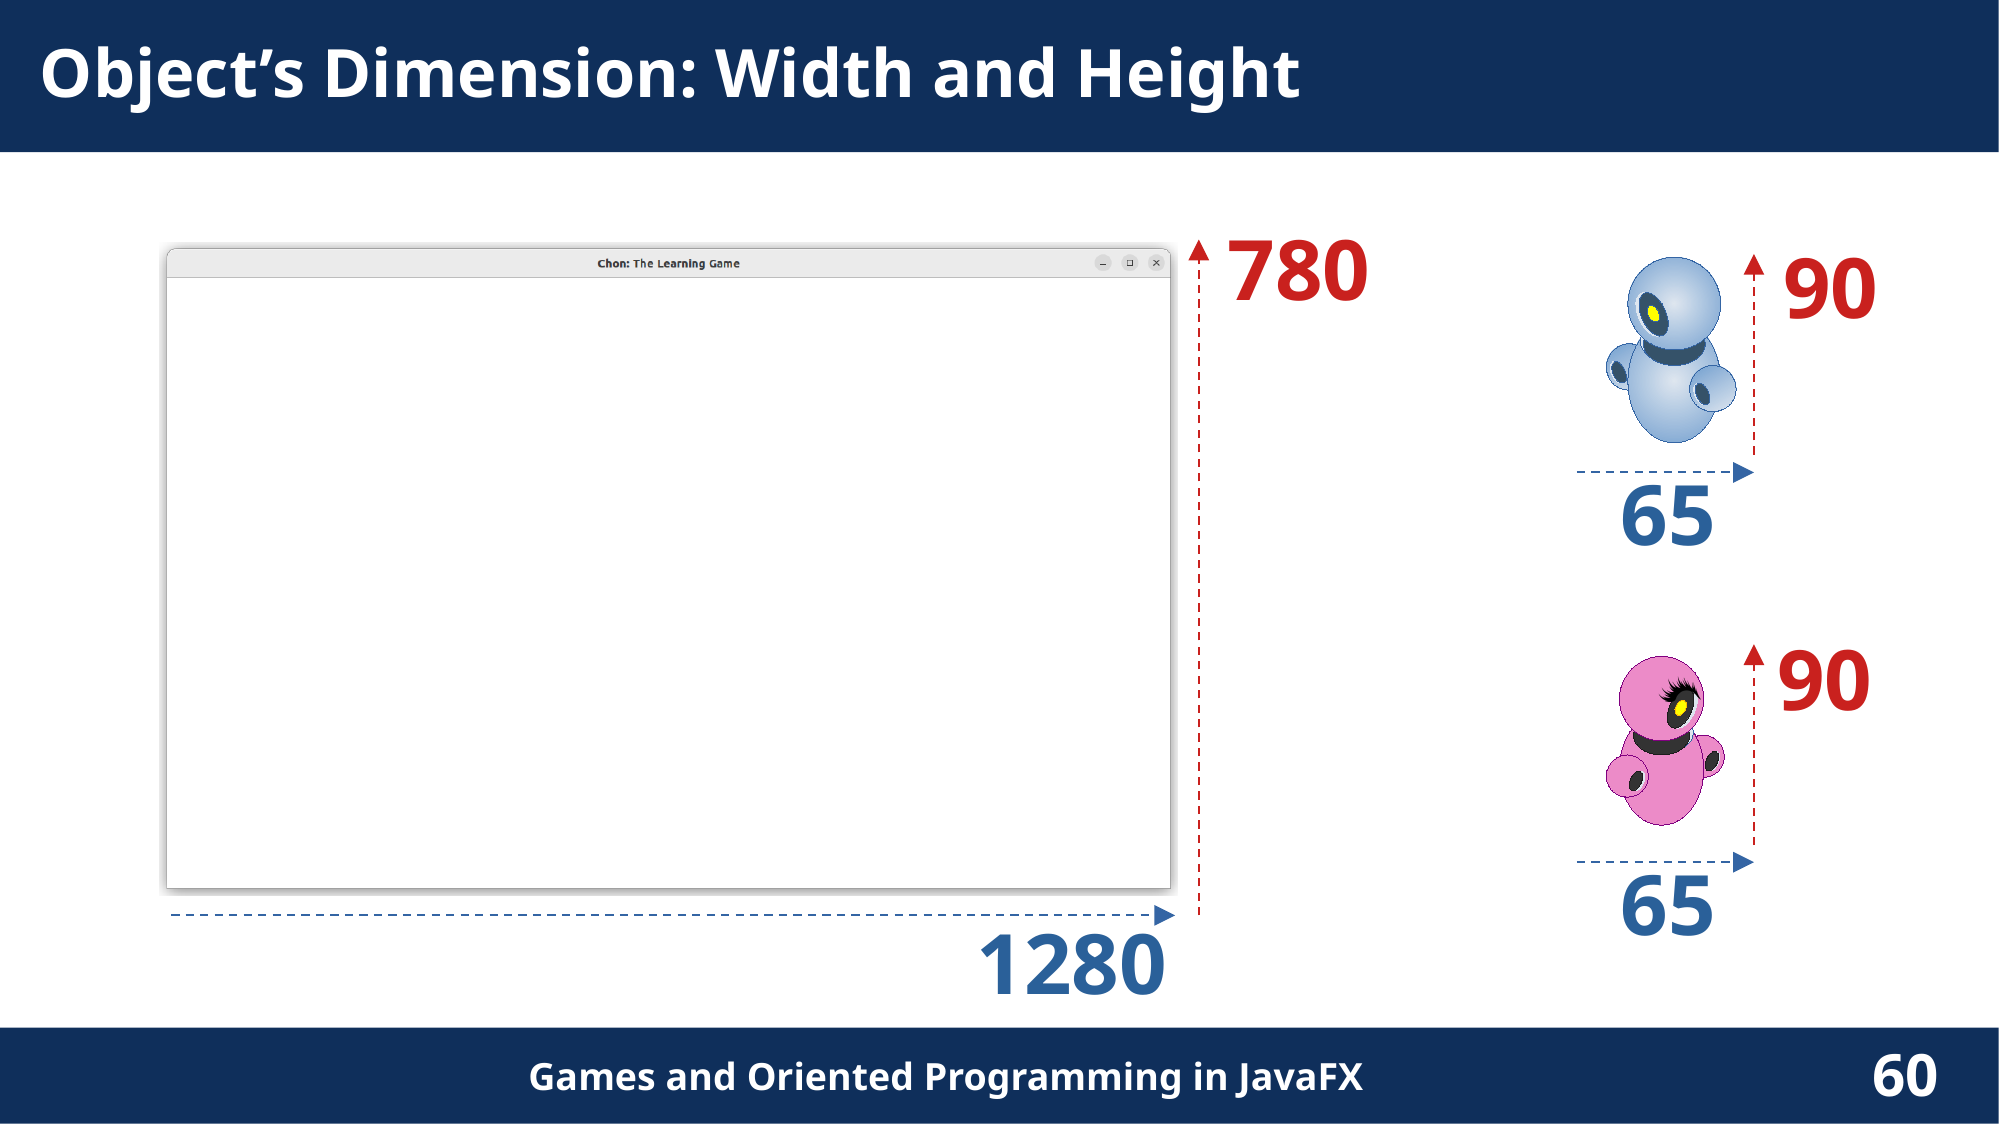

Object’s Dimension: Width and Height
780
90
65
90
65
1280